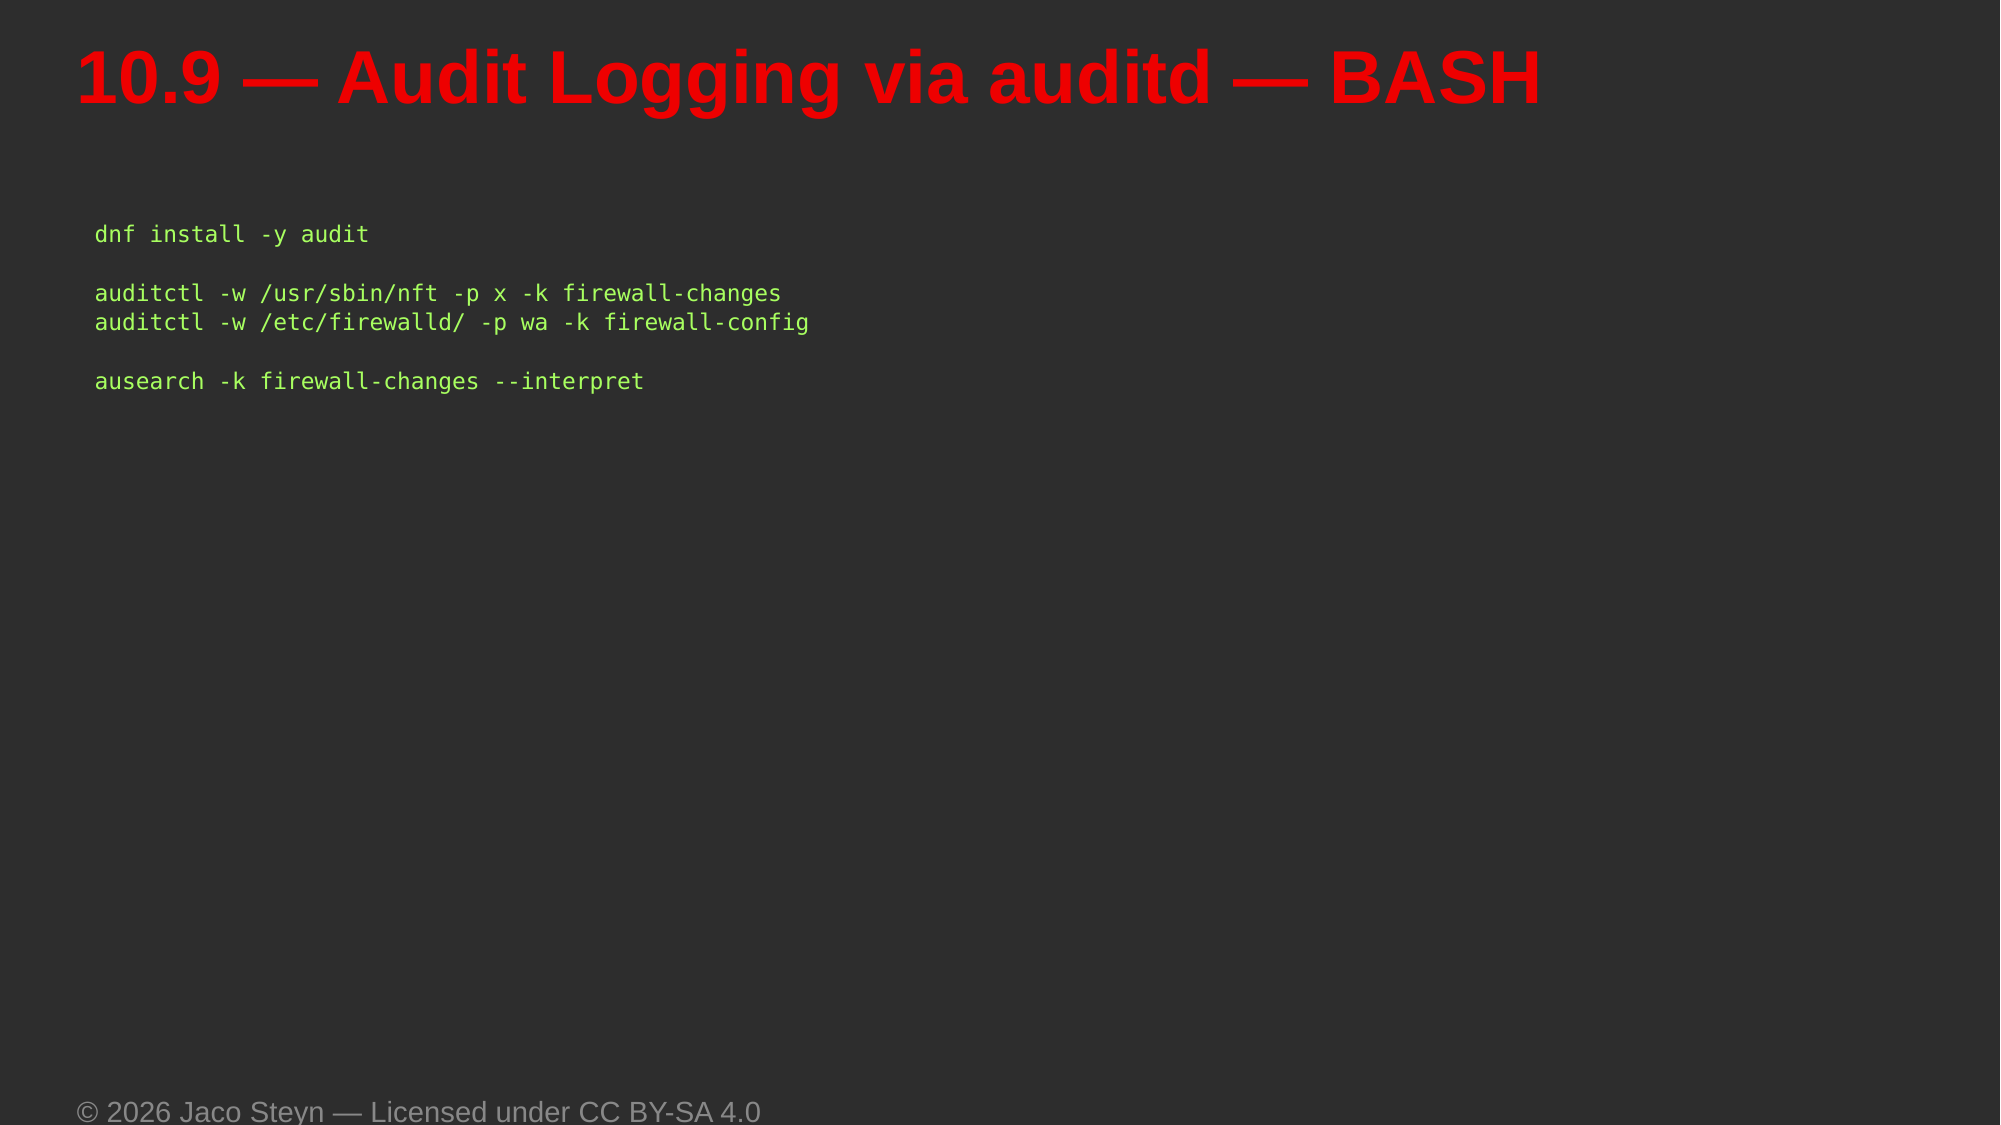

10.9 — Audit Logging via auditd — BASH
dnf install -y audit
auditctl -w /usr/sbin/nft -p x -k firewall-changes
auditctl -w /etc/firewalld/ -p wa -k firewall-config
ausearch -k firewall-changes --interpret
© 2026 Jaco Steyn — Licensed under CC BY-SA 4.0